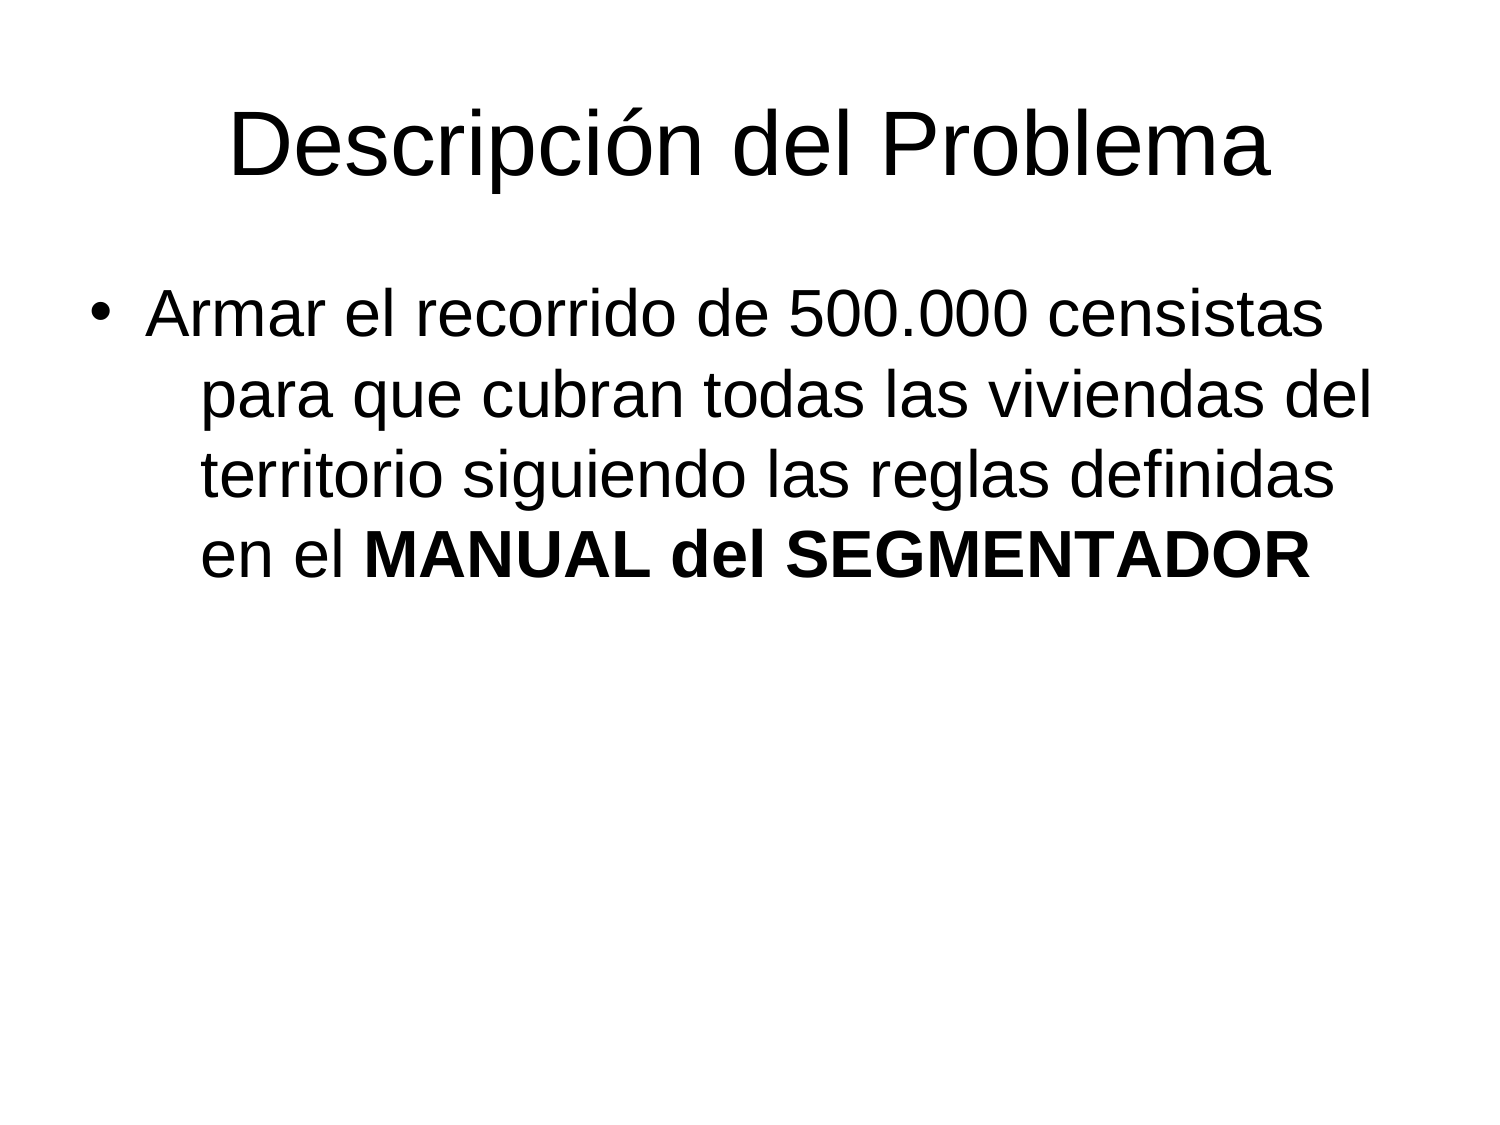

# Descripción del Problema
Armar el recorrido de 500.000 censistas para que cubran todas las viviendas del territorio siguiendo las reglas definidas en el MANUAL del SEGMENTADOR